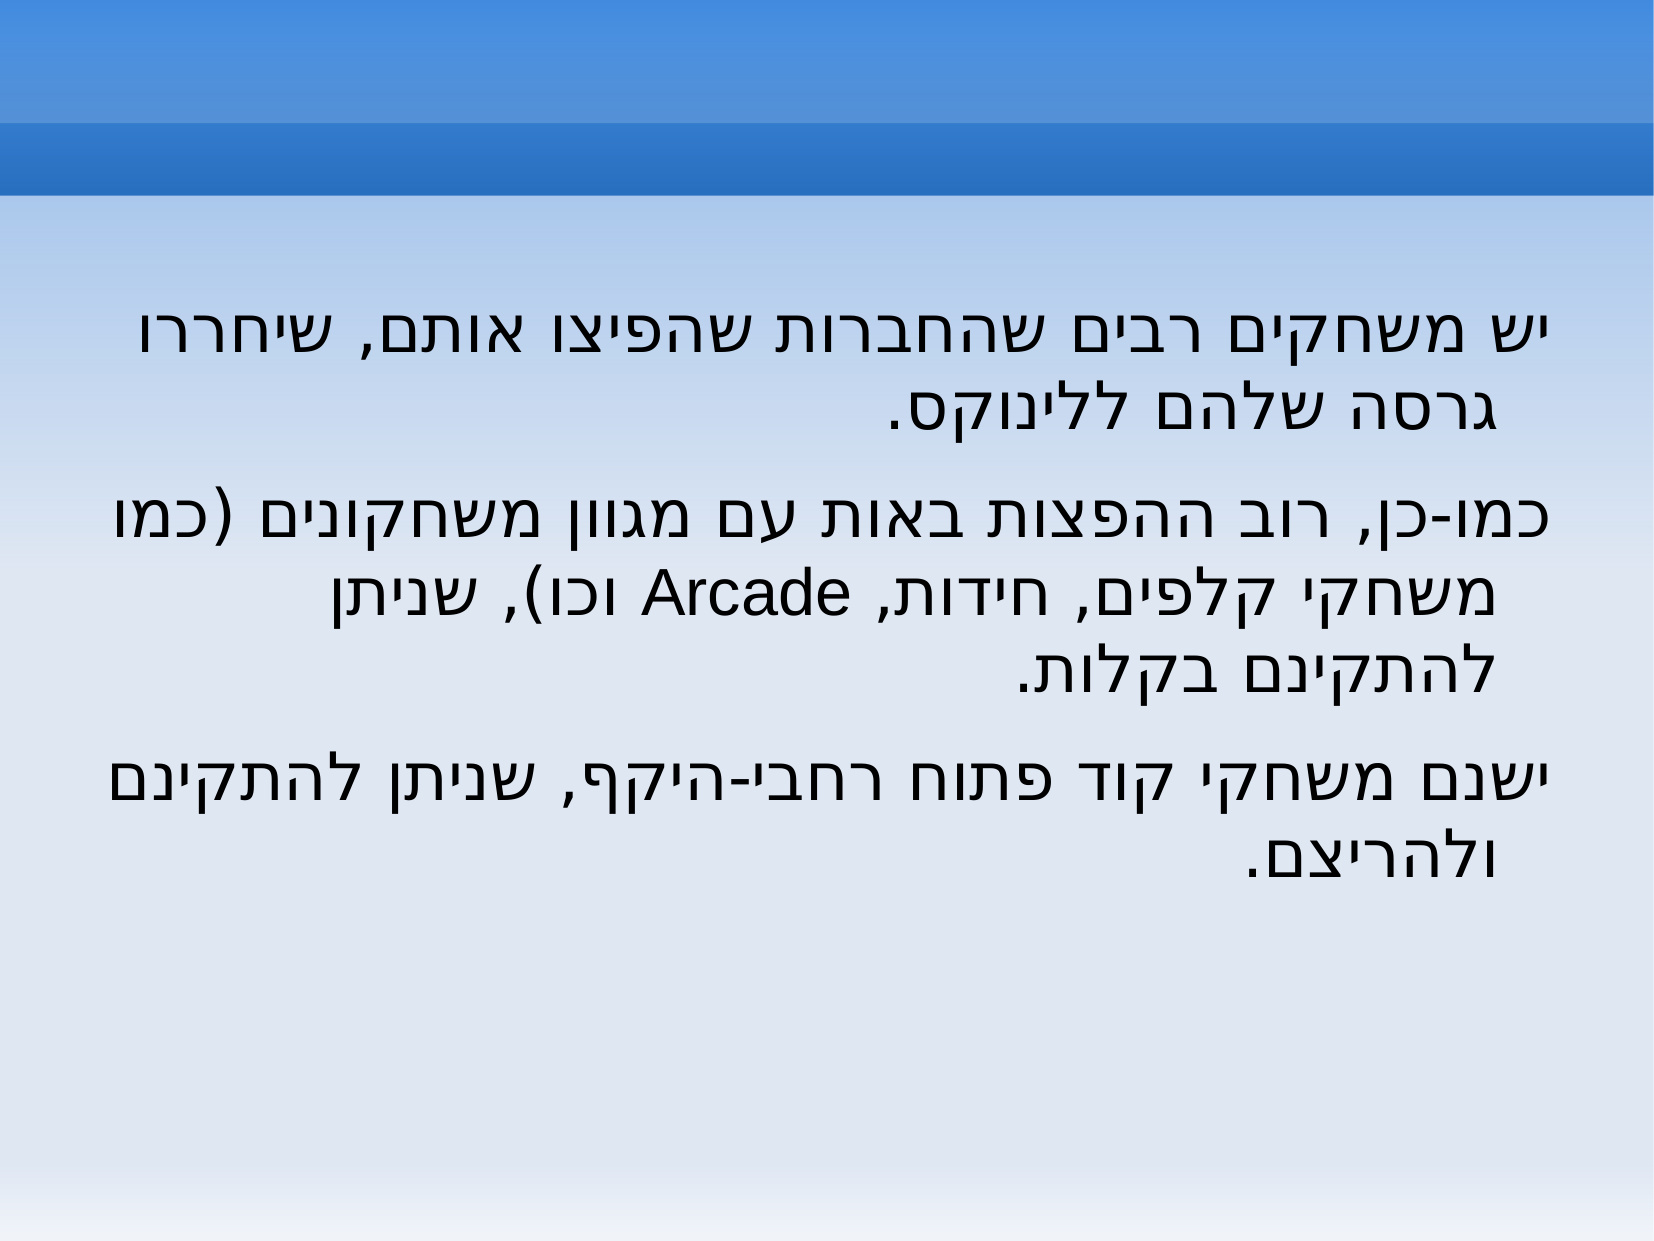

#
יש משחקים רבים שהחברות שהפיצו אותם, שיחררו גרסה שלהם ללינוקס.
כמו-כן, רוב ההפצות באות עם מגוון משחקונים (כמו משחקי קלפים, חידות, Arcade וכו), שניתן להתקינם בקלות.
ישנם משחקי קוד פתוח רחבי-היקף, שניתן להתקינם ולהריצם.